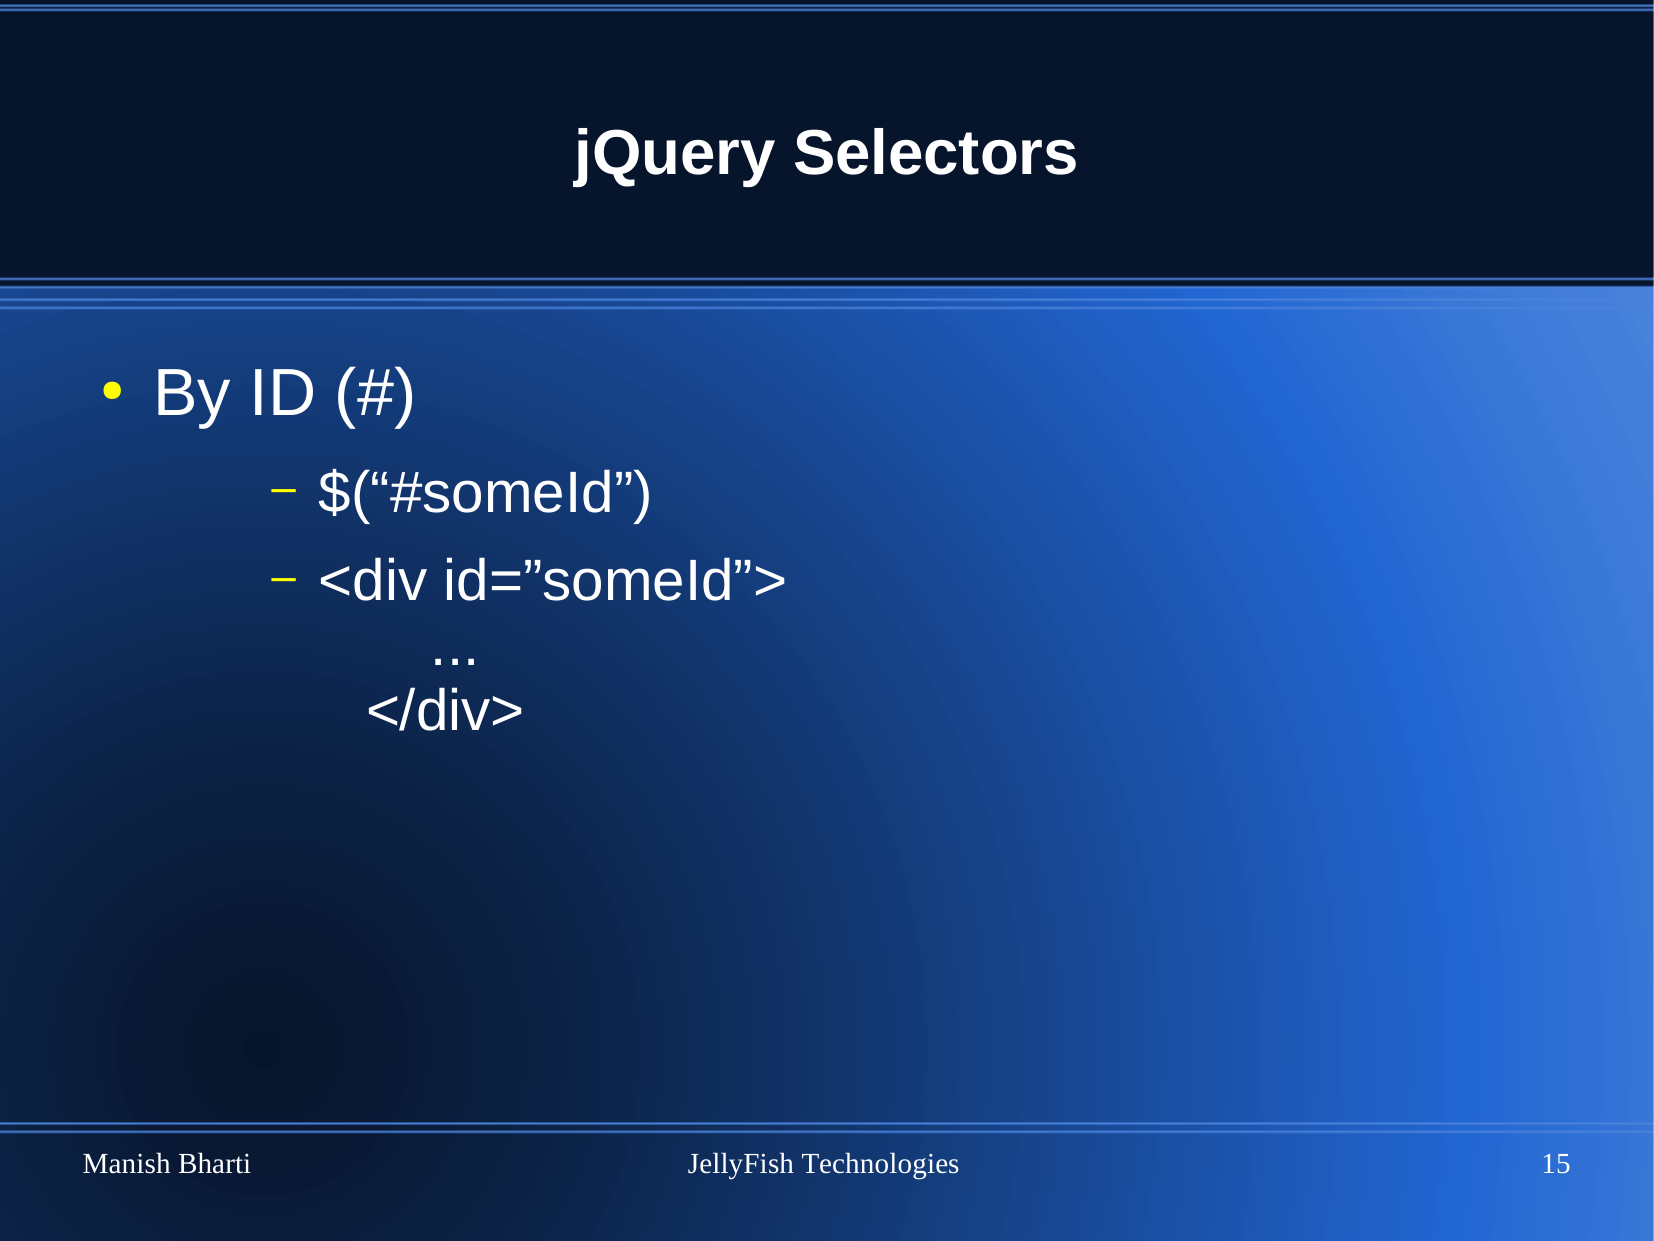

# jQuery Selectors
By ID (#)
$(“#someId”)
<div id=”someId”>
 ...
</div>
Manish Bharti
JellyFish Technologies
15